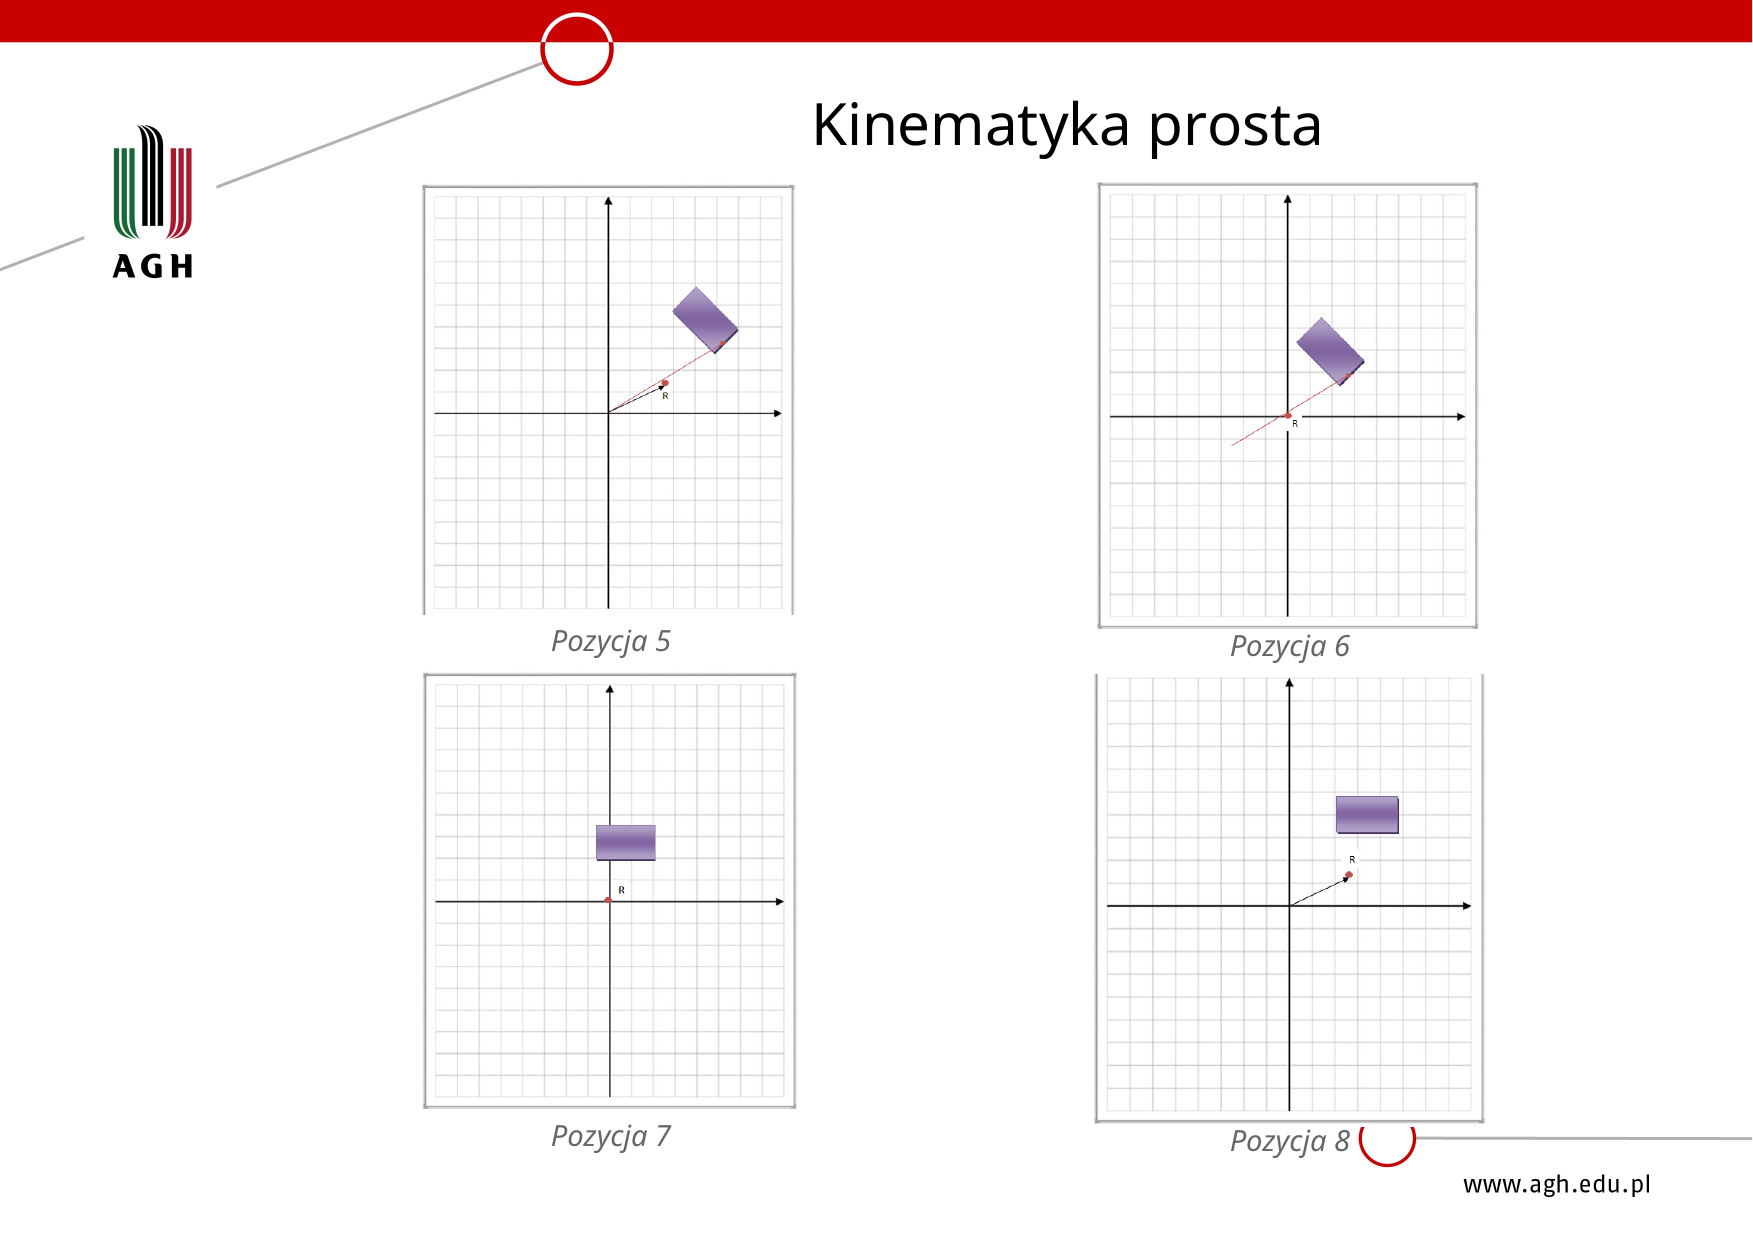

Kinematyka prosta
Pozycja 5
Pozycja 6
Pozycja 7
Pozycja 8